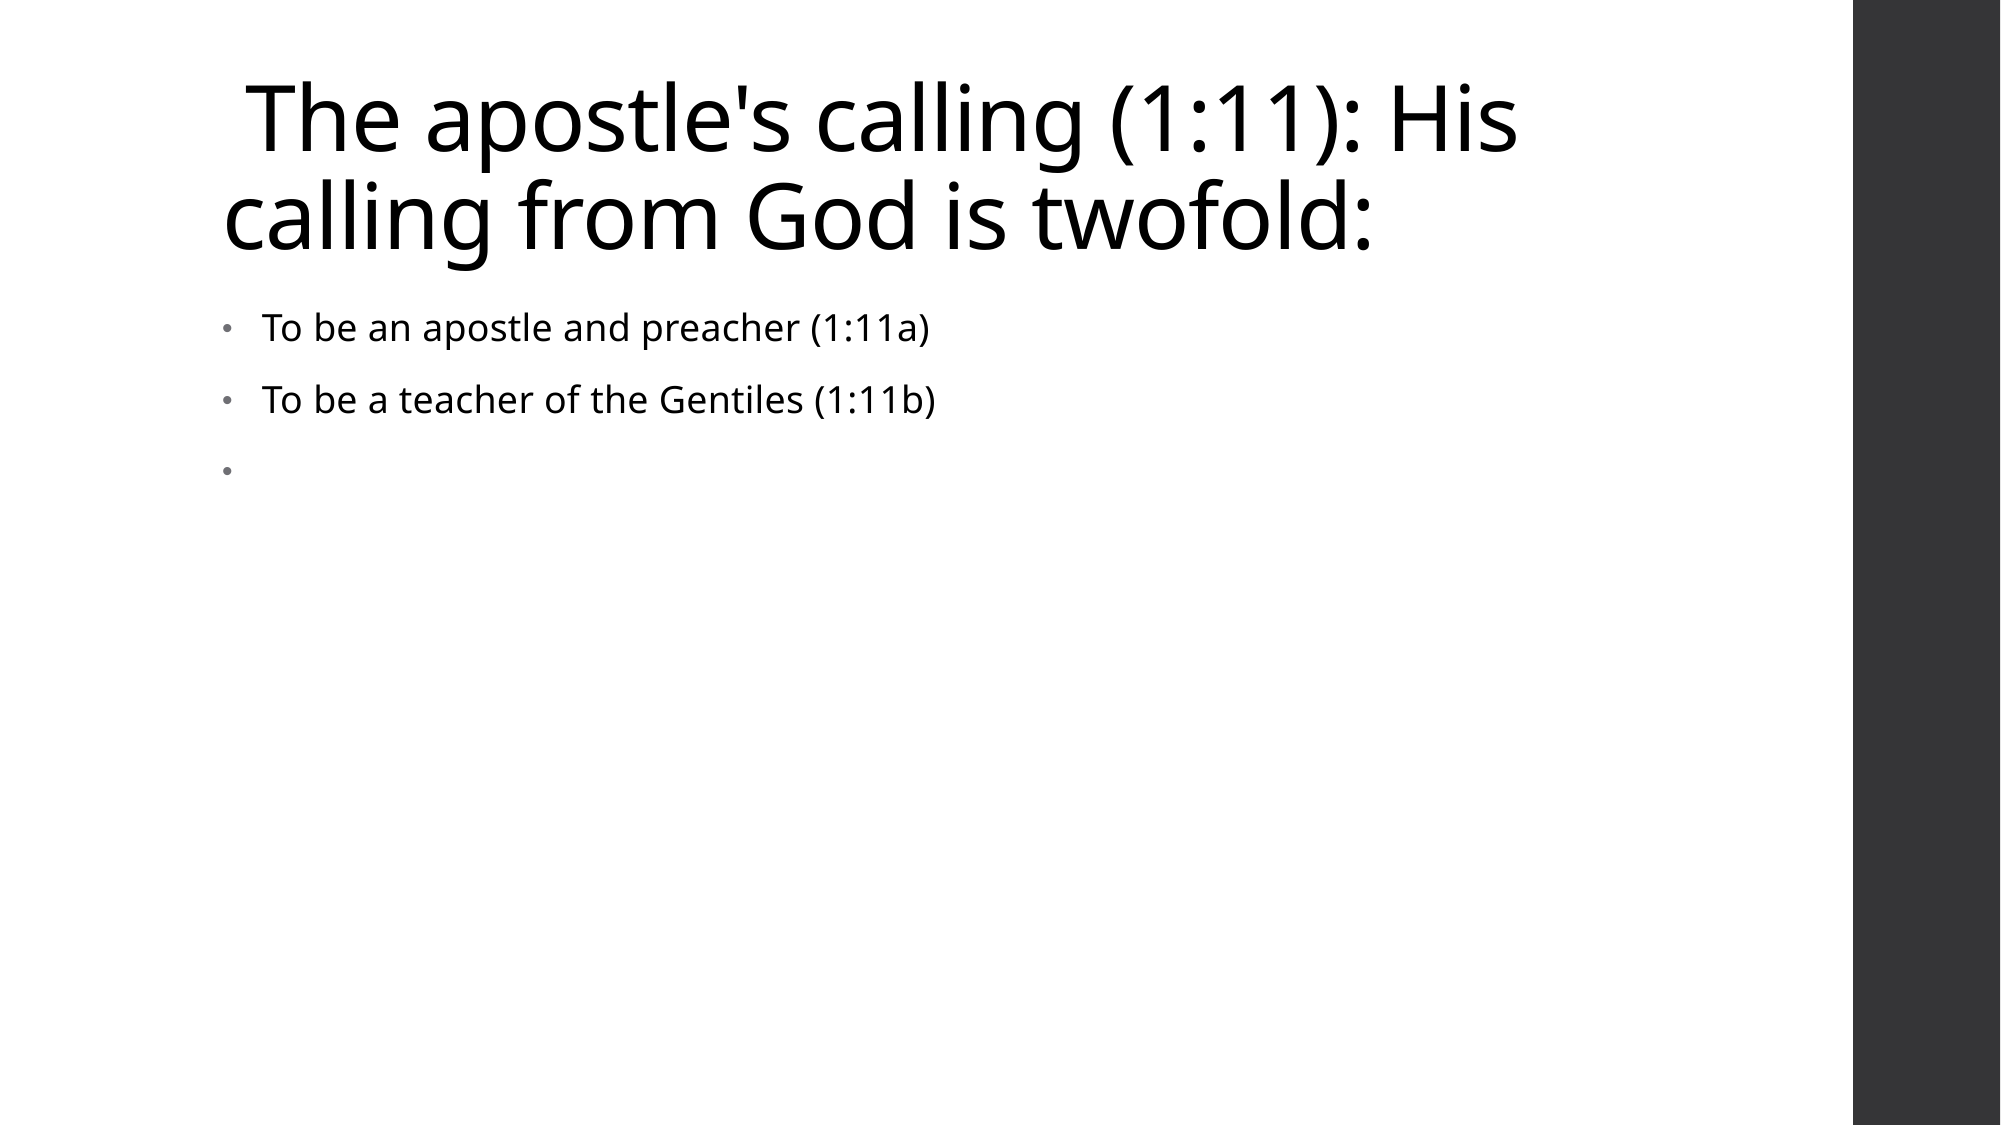

# The apostle's calling (1:11): His calling from God is twofold:
 To be an apostle and preacher (1:11a)
 To be a teacher of the Gentiles (1:11b)